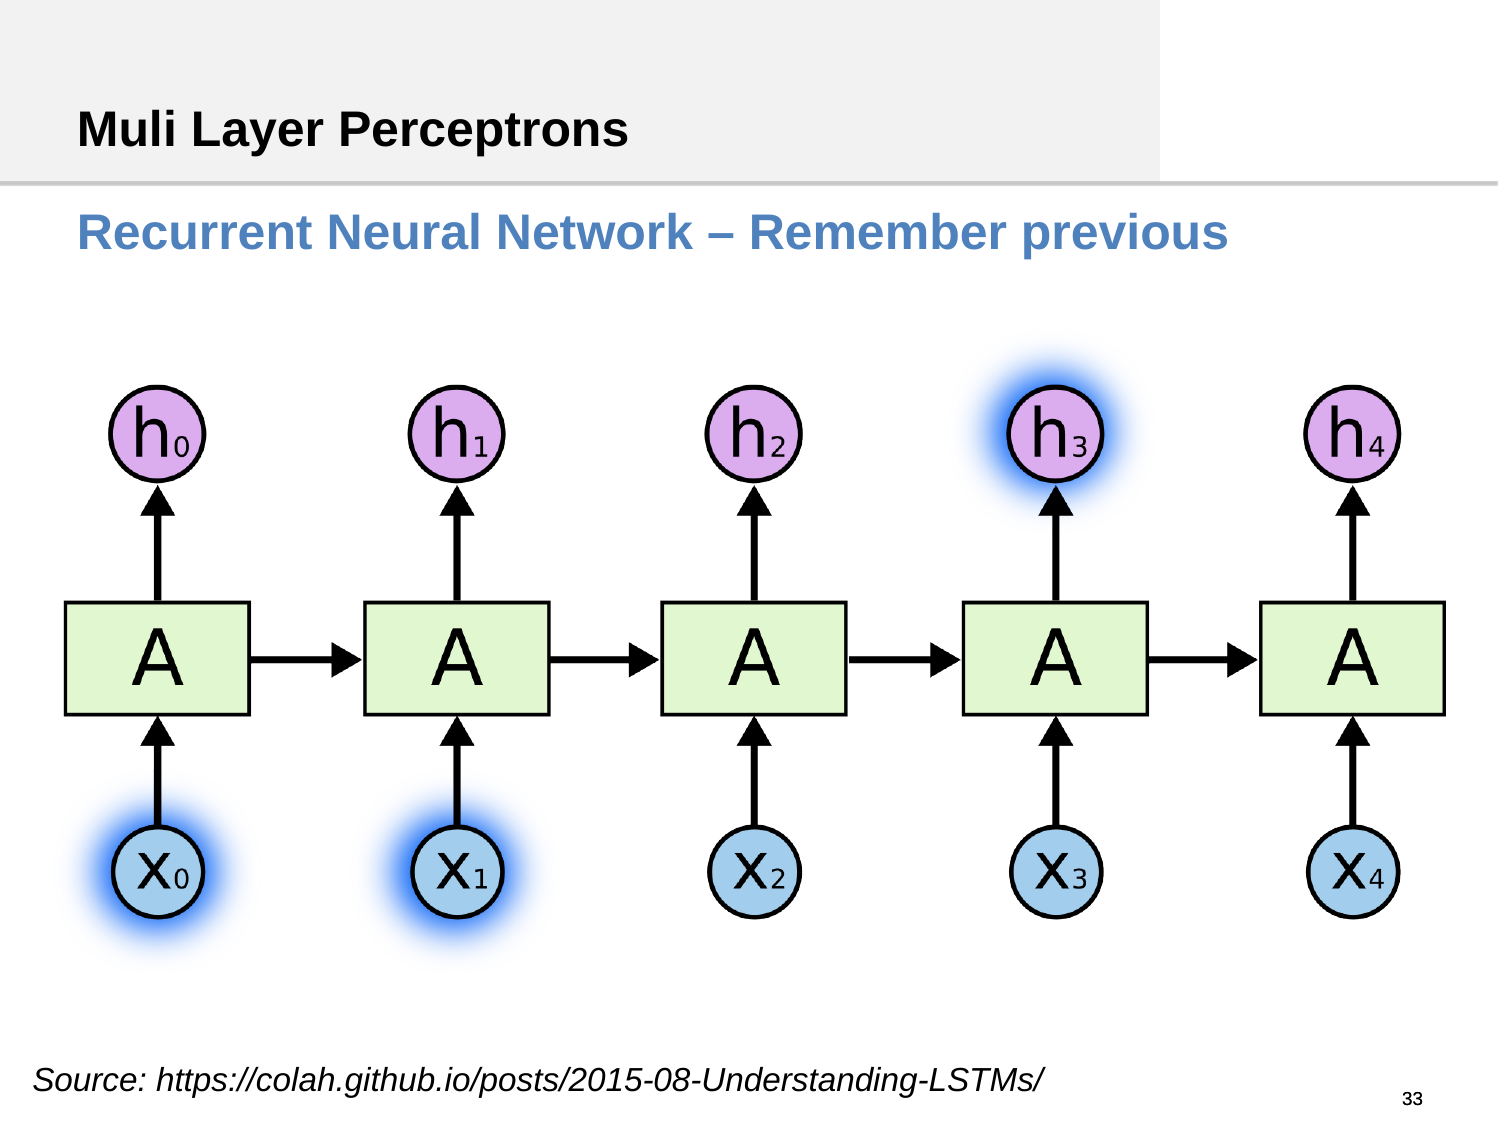

Muli Layer Perceptrons
Recurrent Neural Network – Remember previous
Source: https://colah.github.io/posts/2015-08-Understanding-LSTMs/